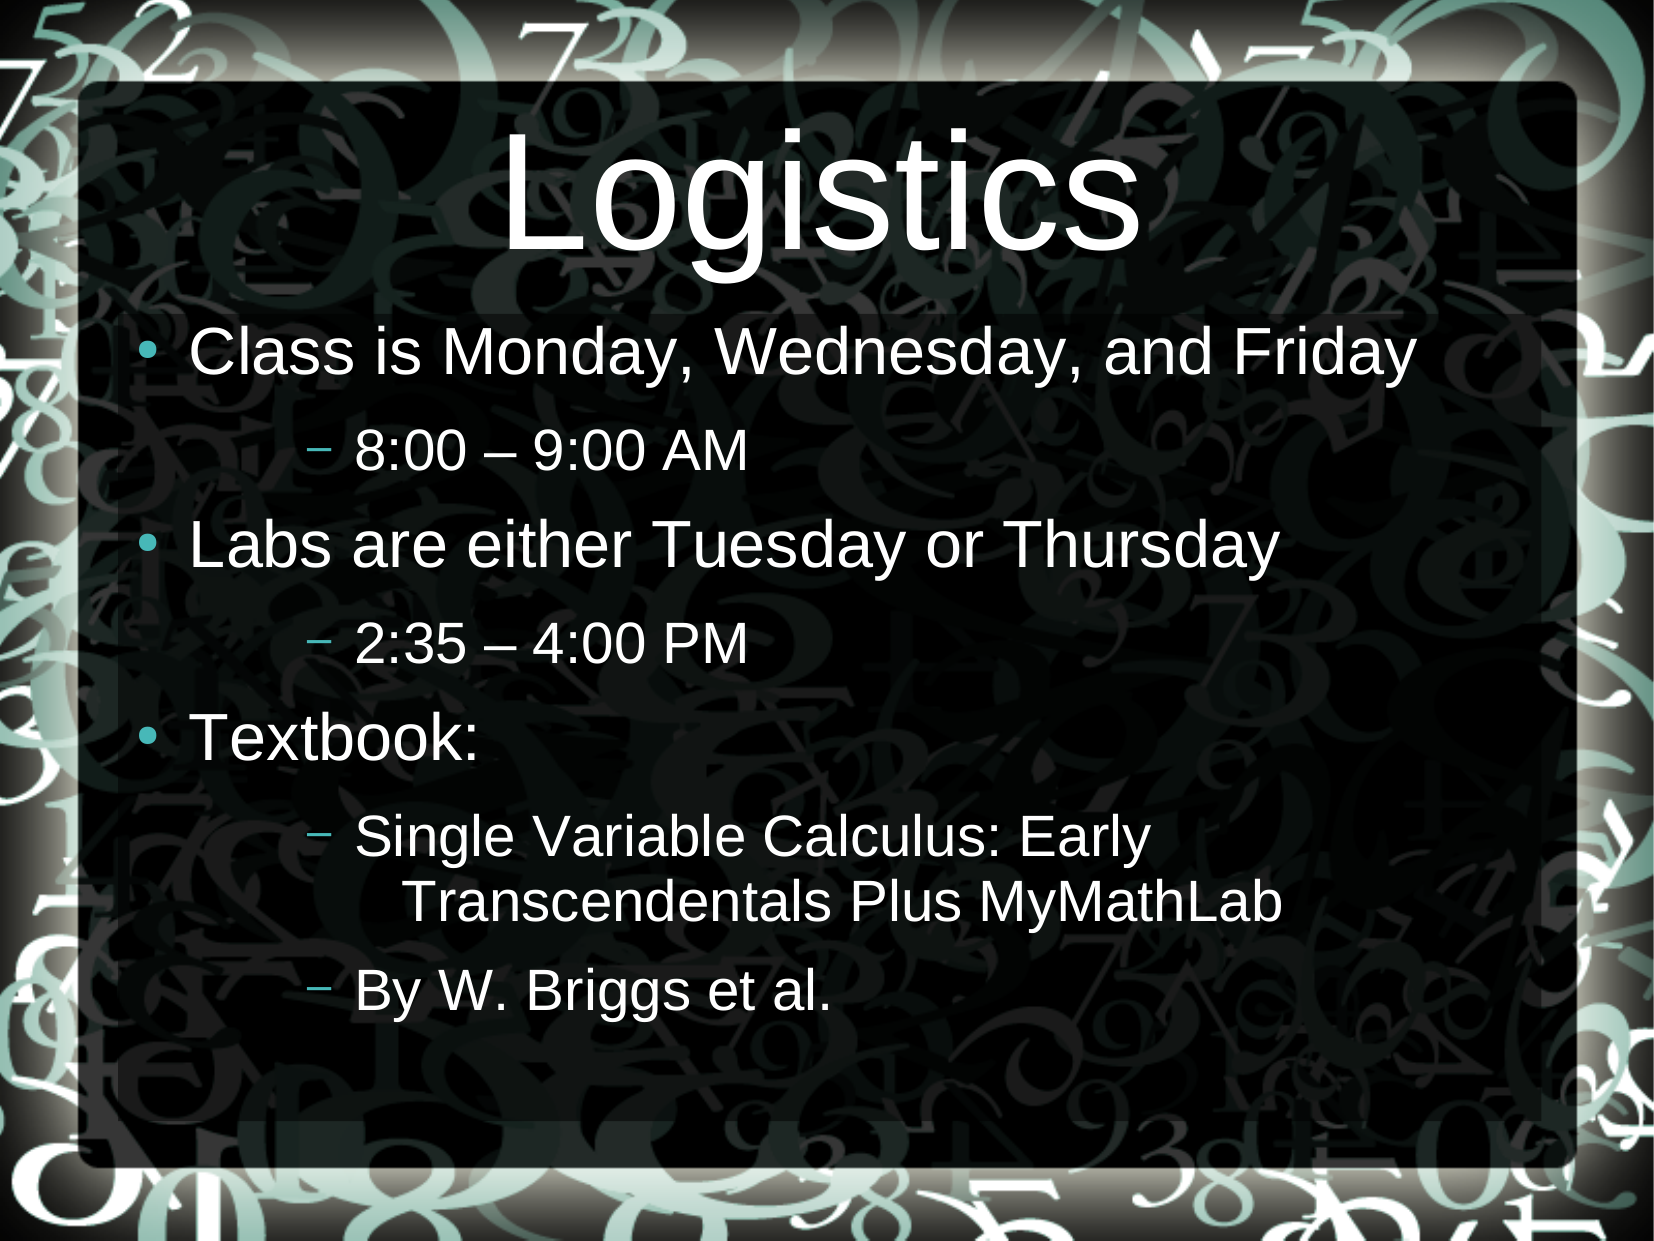

# Logistics
Class is Monday, Wednesday, and Friday
8:00 – 9:00 AM
Labs are either Tuesday or Thursday
2:35 – 4:00 PM
Textbook:
Single Variable Calculus: Early Transcendentals Plus MyMathLab
By W. Briggs et al.